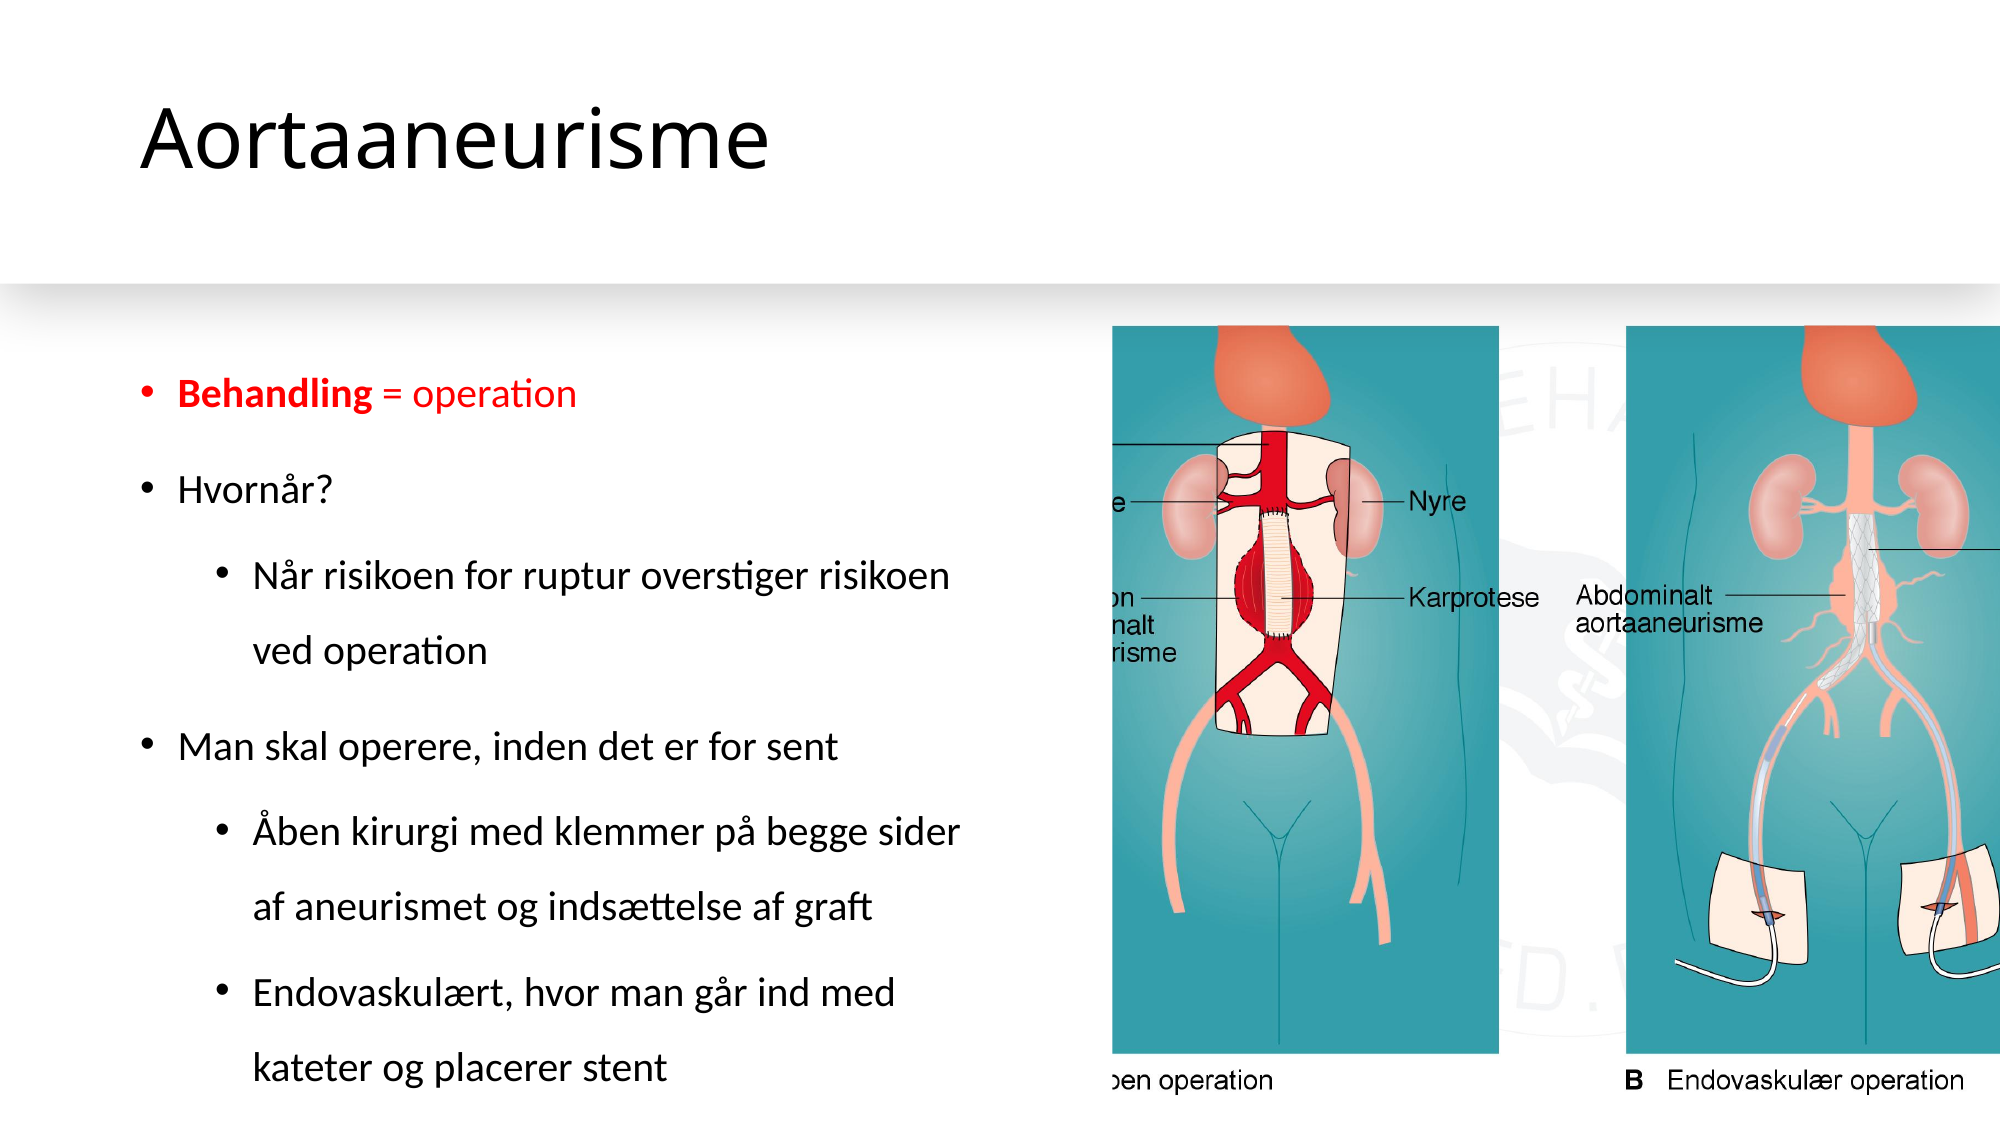

# Aortaaneurisme
Behandling = operation
Hvornår?
Når risikoen for ruptur overstiger risikoen ved operation
Man skal operere, inden det er for sent
Åben kirurgi med klemmer på begge sider af aneurismet og indsættelse af graft
Endovaskulært, hvor man går ind med kateter og placerer stent